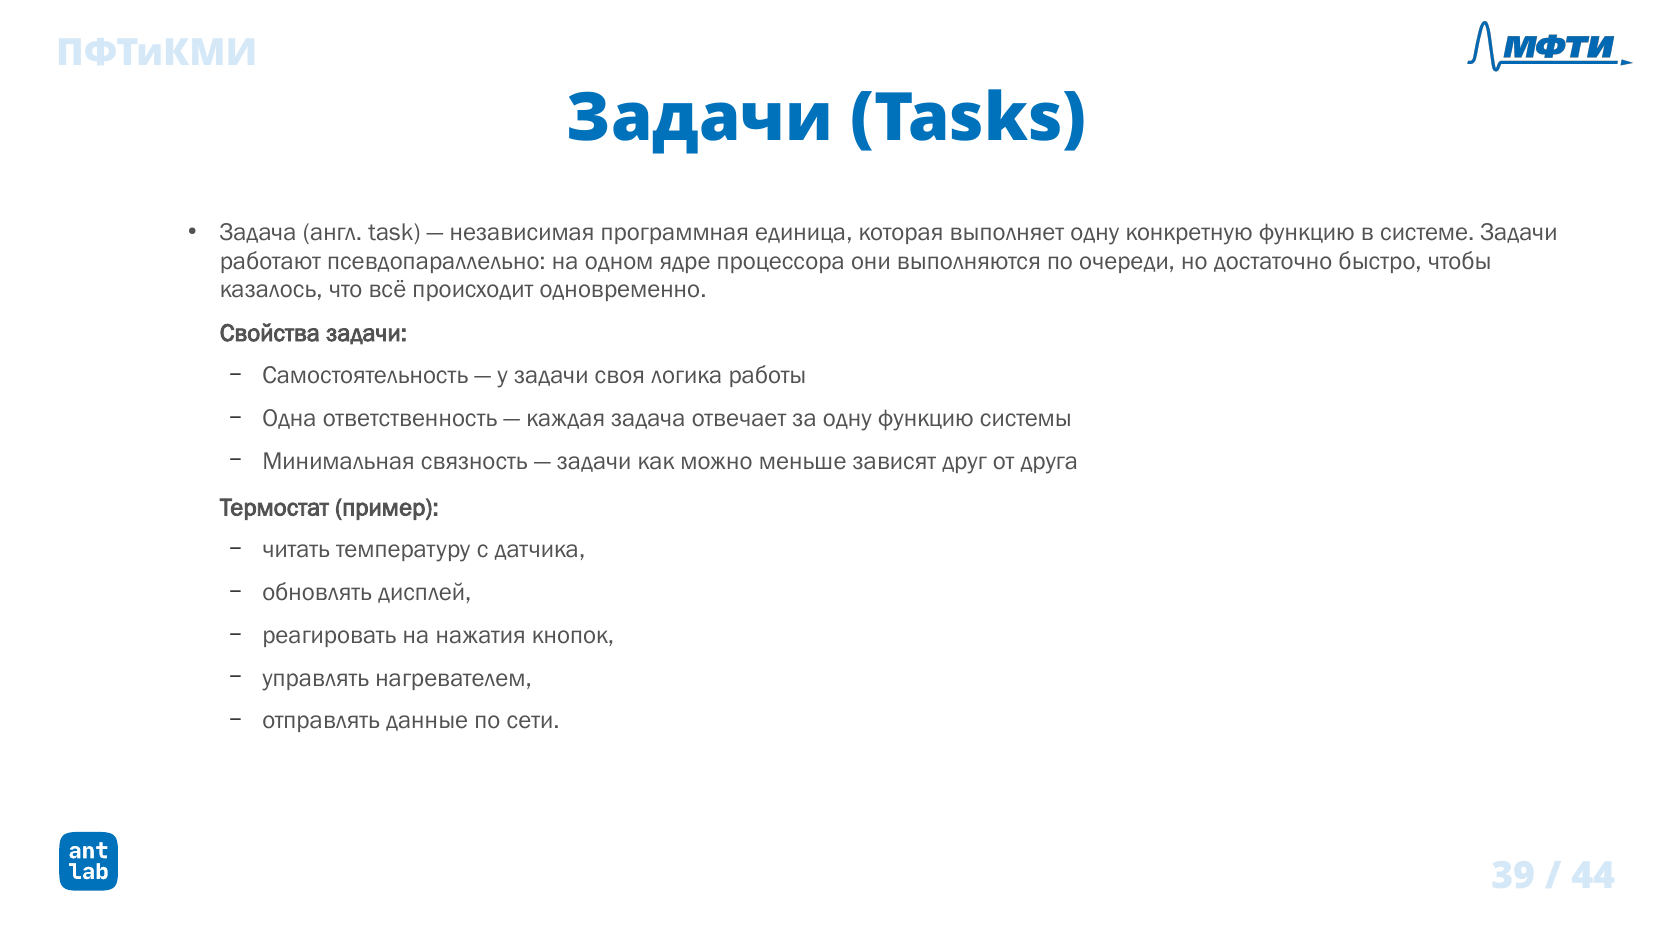

# Задачи (Tasks)
Задача (англ. task) — независимая программная единица, которая выполняет одну конкретную функцию в системе. Задачи работают псевдопараллельно: на одном ядре процессора они выполняются по очереди, но достаточно быстро, чтобы казалось, что всё происходит одновременно.
Свойства задачи:
Самостоятельность — у задачи своя логика работы
Одна ответственность — каждая задача отвечает за одну функцию системы
Минимальная связность — задачи как можно меньше зависят друг от друга
Термостат (пример):
читать температуру с датчика,
обновлять дисплей,
реагировать на нажатия кнопок,
управлять нагревателем,
отправлять данные по сети.